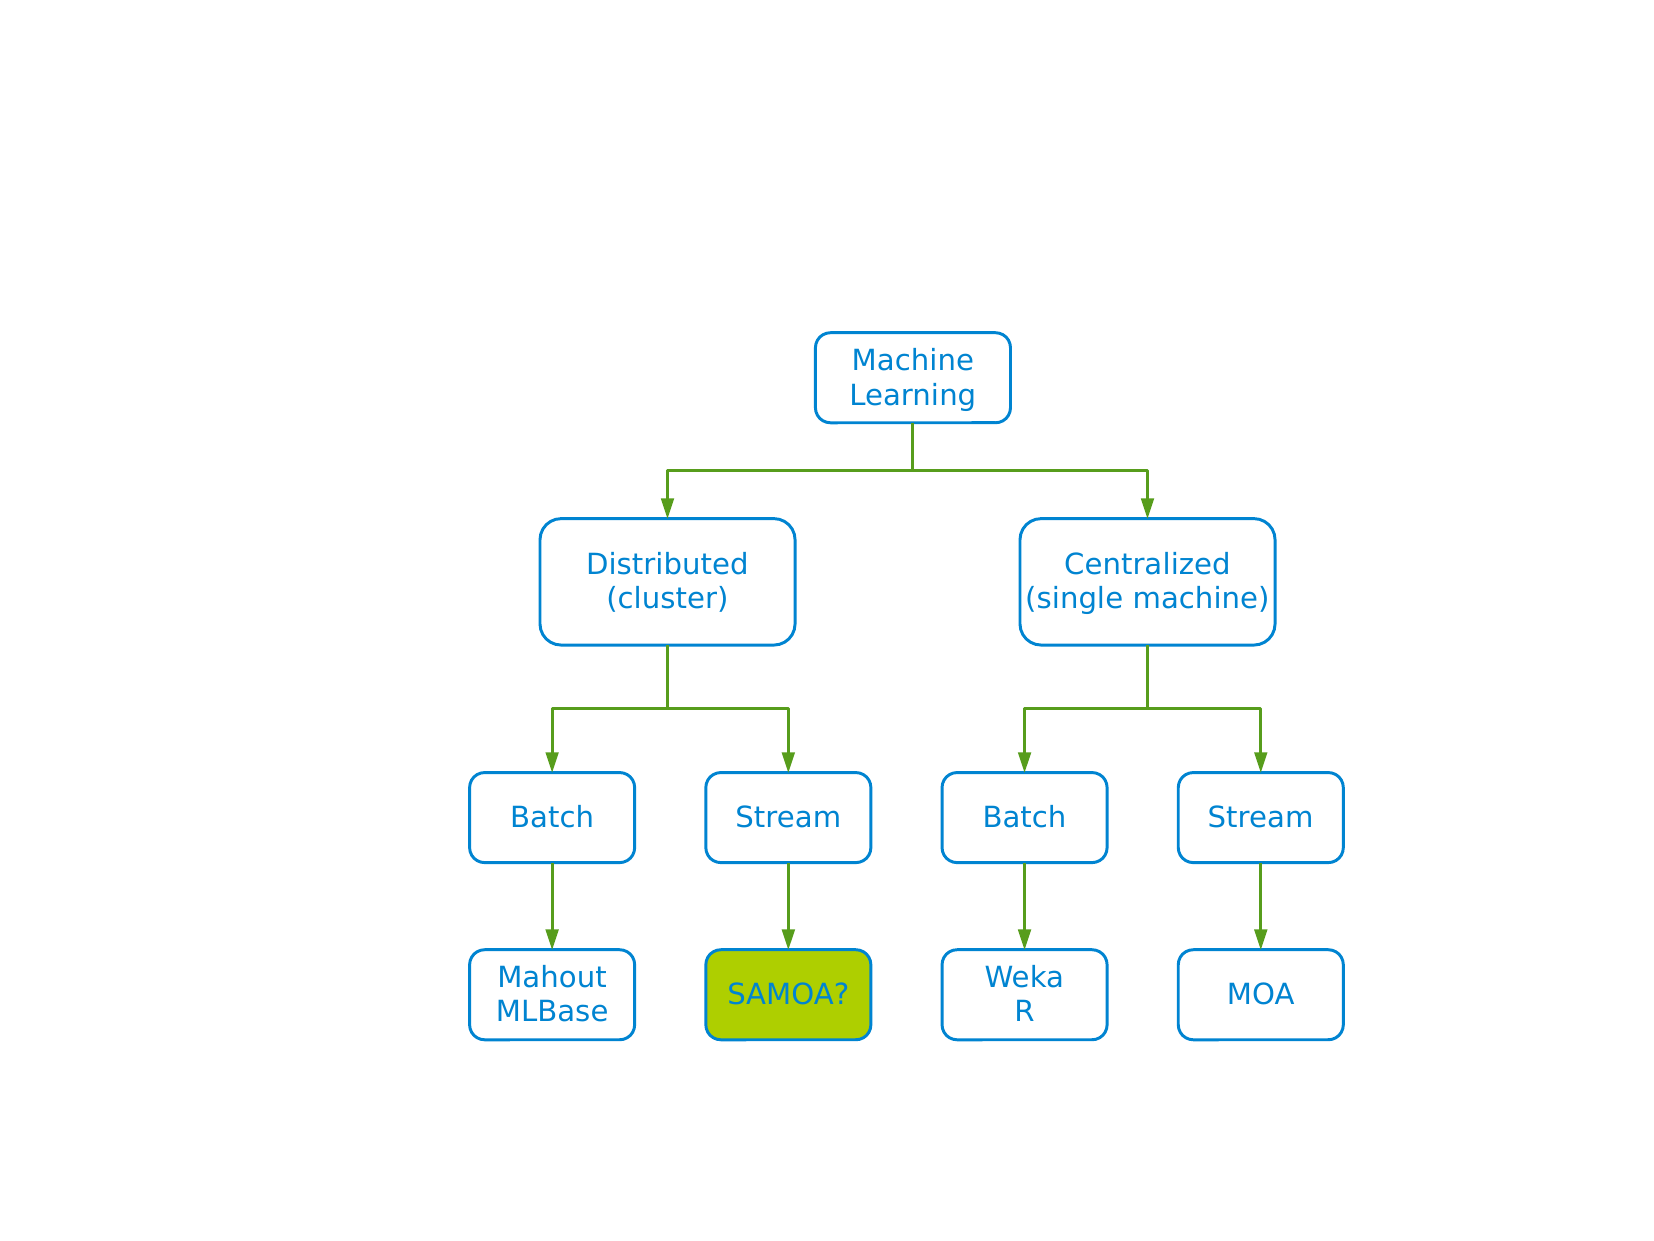

Machine
Learning
Distributed
(cluster)
Centralized
(single machine)
Batch
Stream
Batch
Stream
Mahout
MLBase
SAMOA?
Weka
R
MOA